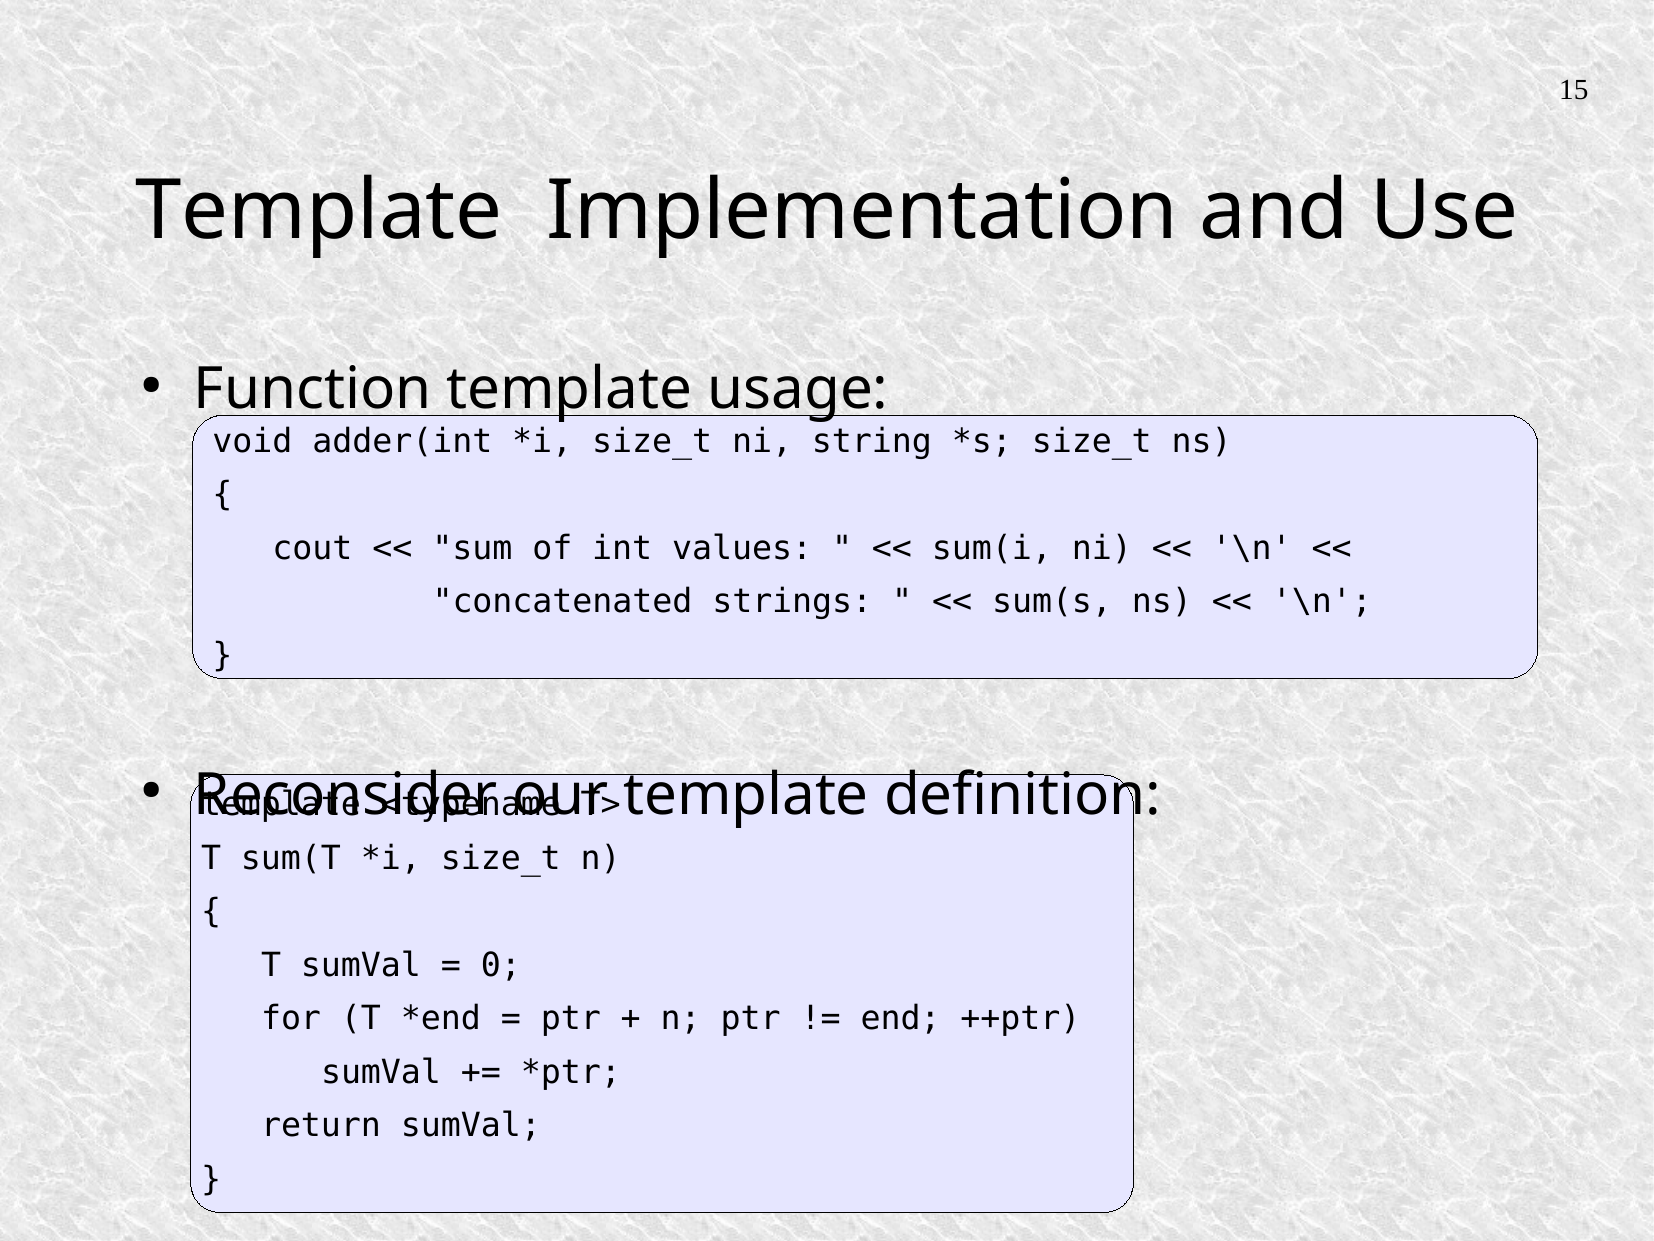

15
# Template Implementation and Use
Function template usage:
Reconsider our template definition:
 what's wrong?
void adder(int *i, size_t ni, string *s; size_t ns)
{
 cout << "sum of int values: " << sum(i, ni) << '\n' <<
 "concatenated strings: " << sum(s, ns) << '\n';
}
template <typename T>
T sum(T *i, size_t n)
{
 T sumVal = 0;
 for (T *end = ptr + n; ptr != end; ++ptr)
 sumVal += *ptr;
 return sumVal;
}